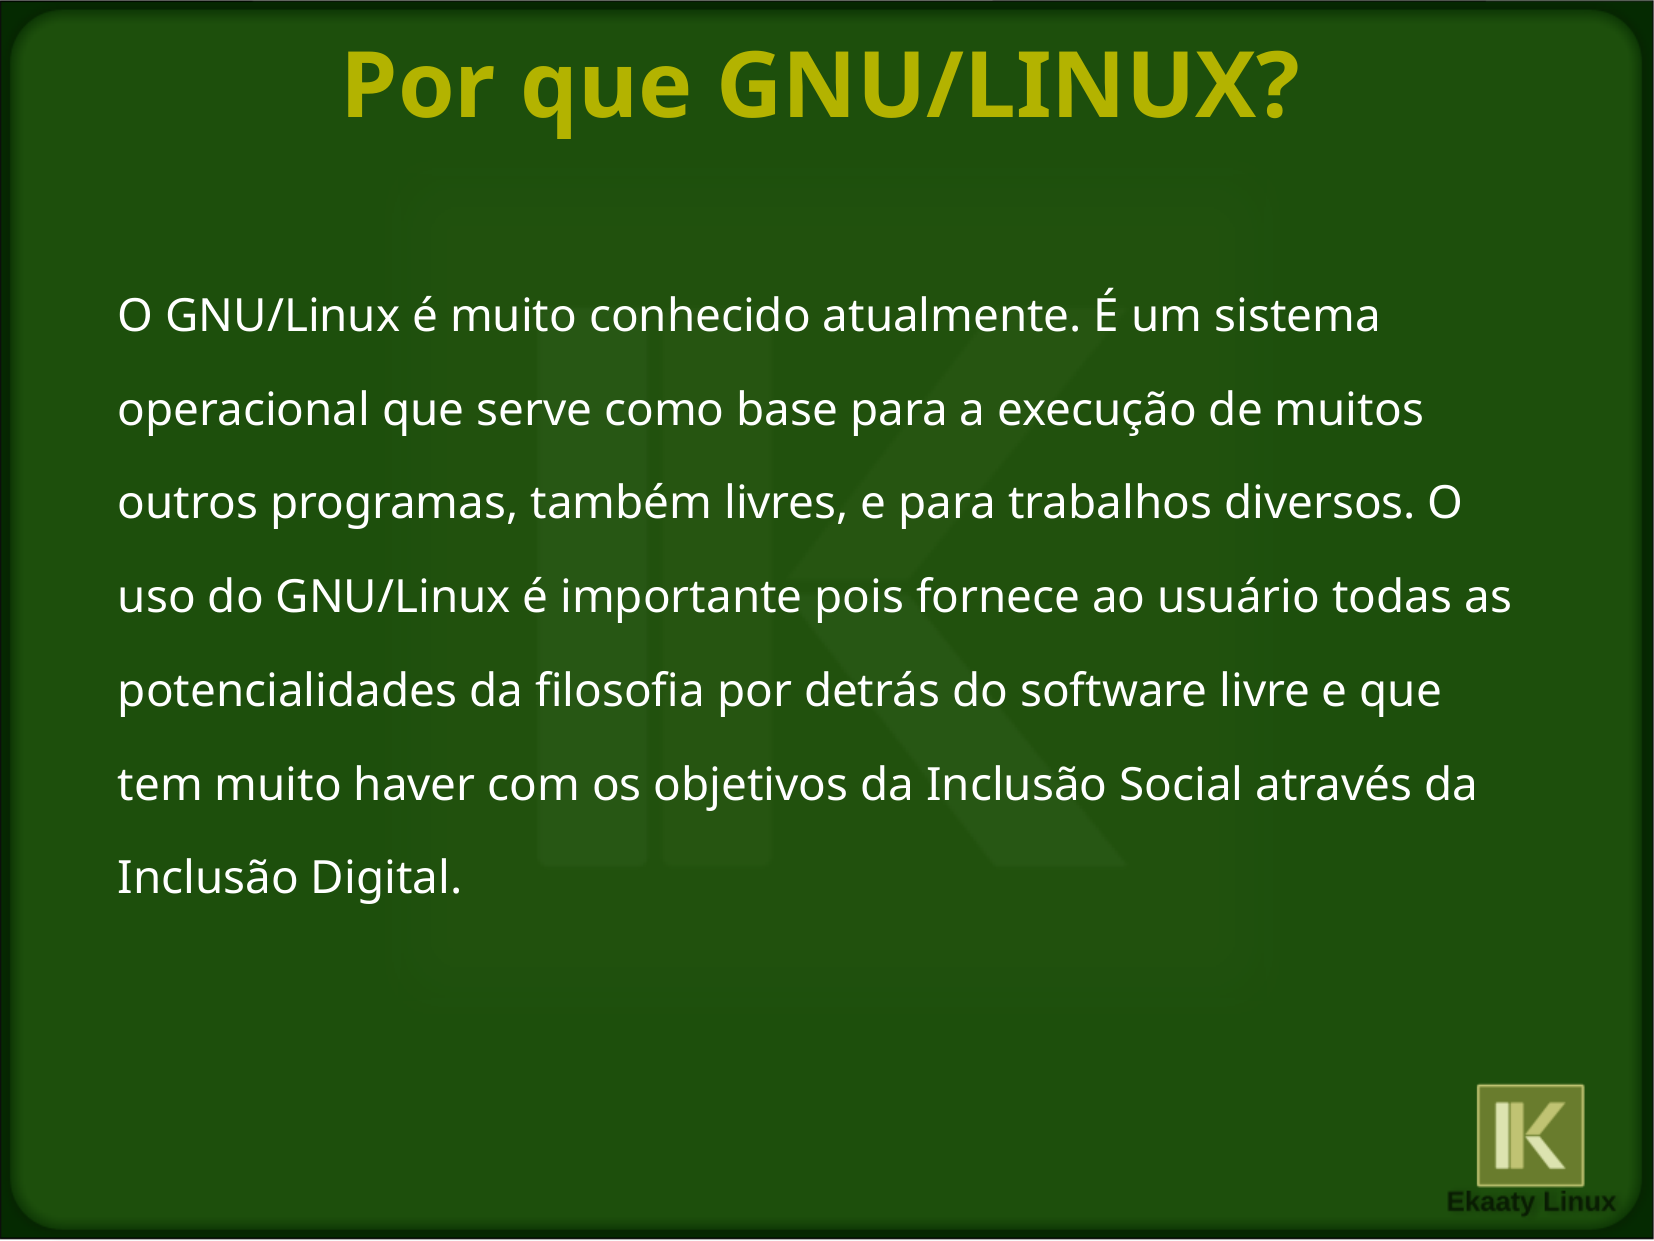

# Por que GNU/LINUX?
O GNU/Linux é muito conhecido atualmente. É um sistema operacional que serve como base para a execução de muitos outros programas, também livres, e para trabalhos diversos. O uso do GNU/Linux é importante pois fornece ao usuário todas as potencialidades da filosofia por detrás do software livre e que tem muito haver com os objetivos da Inclusão Social através da Inclusão Digital.